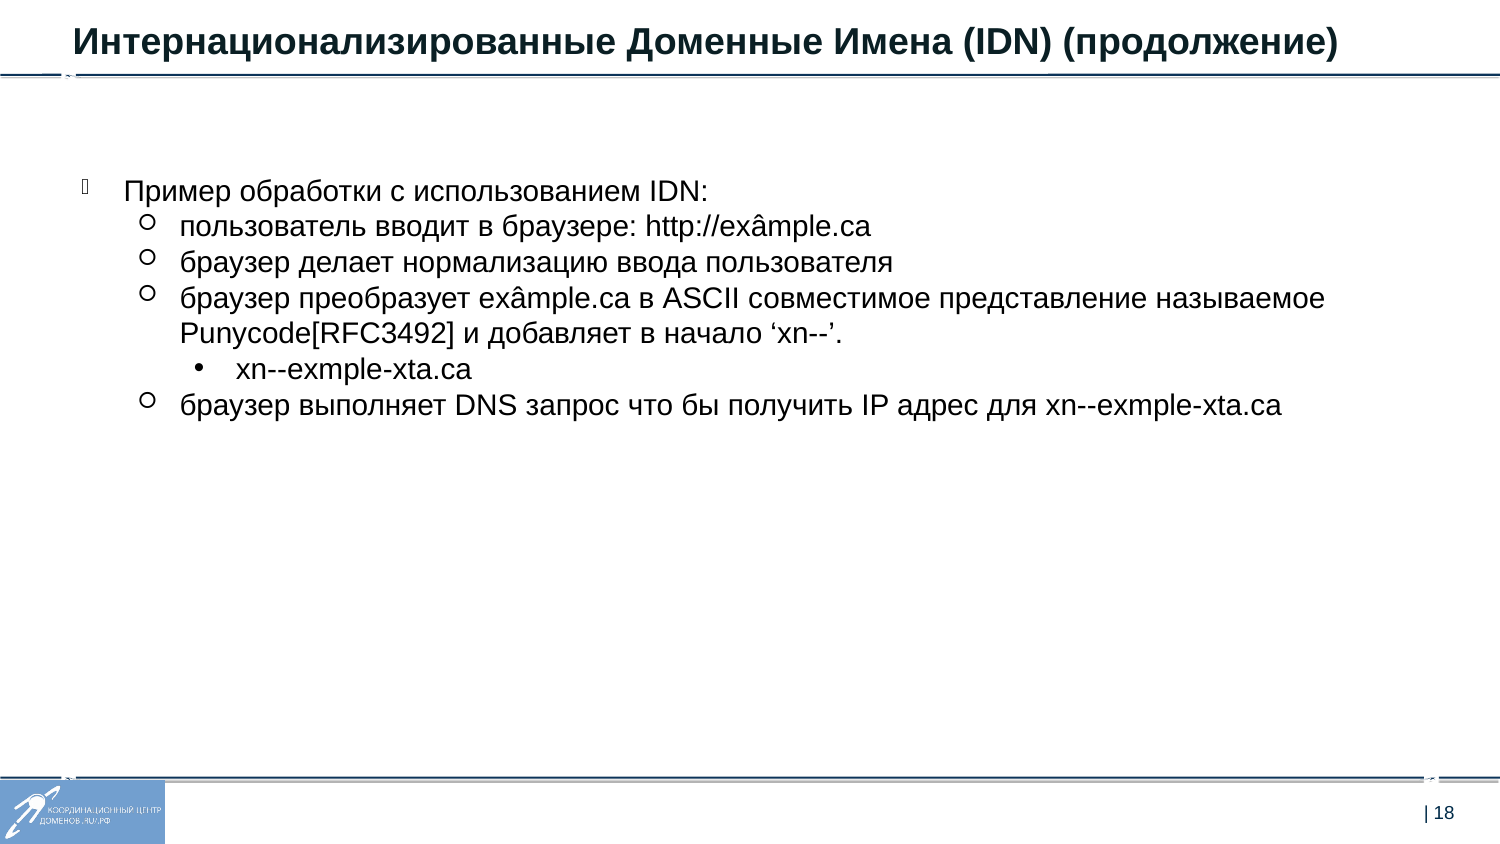

# Интернационализированные Доменные Имена (IDN) (продолжение)
Пример обработки с использованием IDN:
пользователь вводит в браузере: http://exâmple.ca
браузер делает нормализацию ввода пользователя
браузер преобразует exâmple.ca в ASCII совместимое представление называемое Punycode[RFC3492] и добавляет в начало ‘xn--’.
xn--exmple-xta.ca
браузер выполняет DNS запрос что бы получить IP адрес для xn--exmple-xta.ca